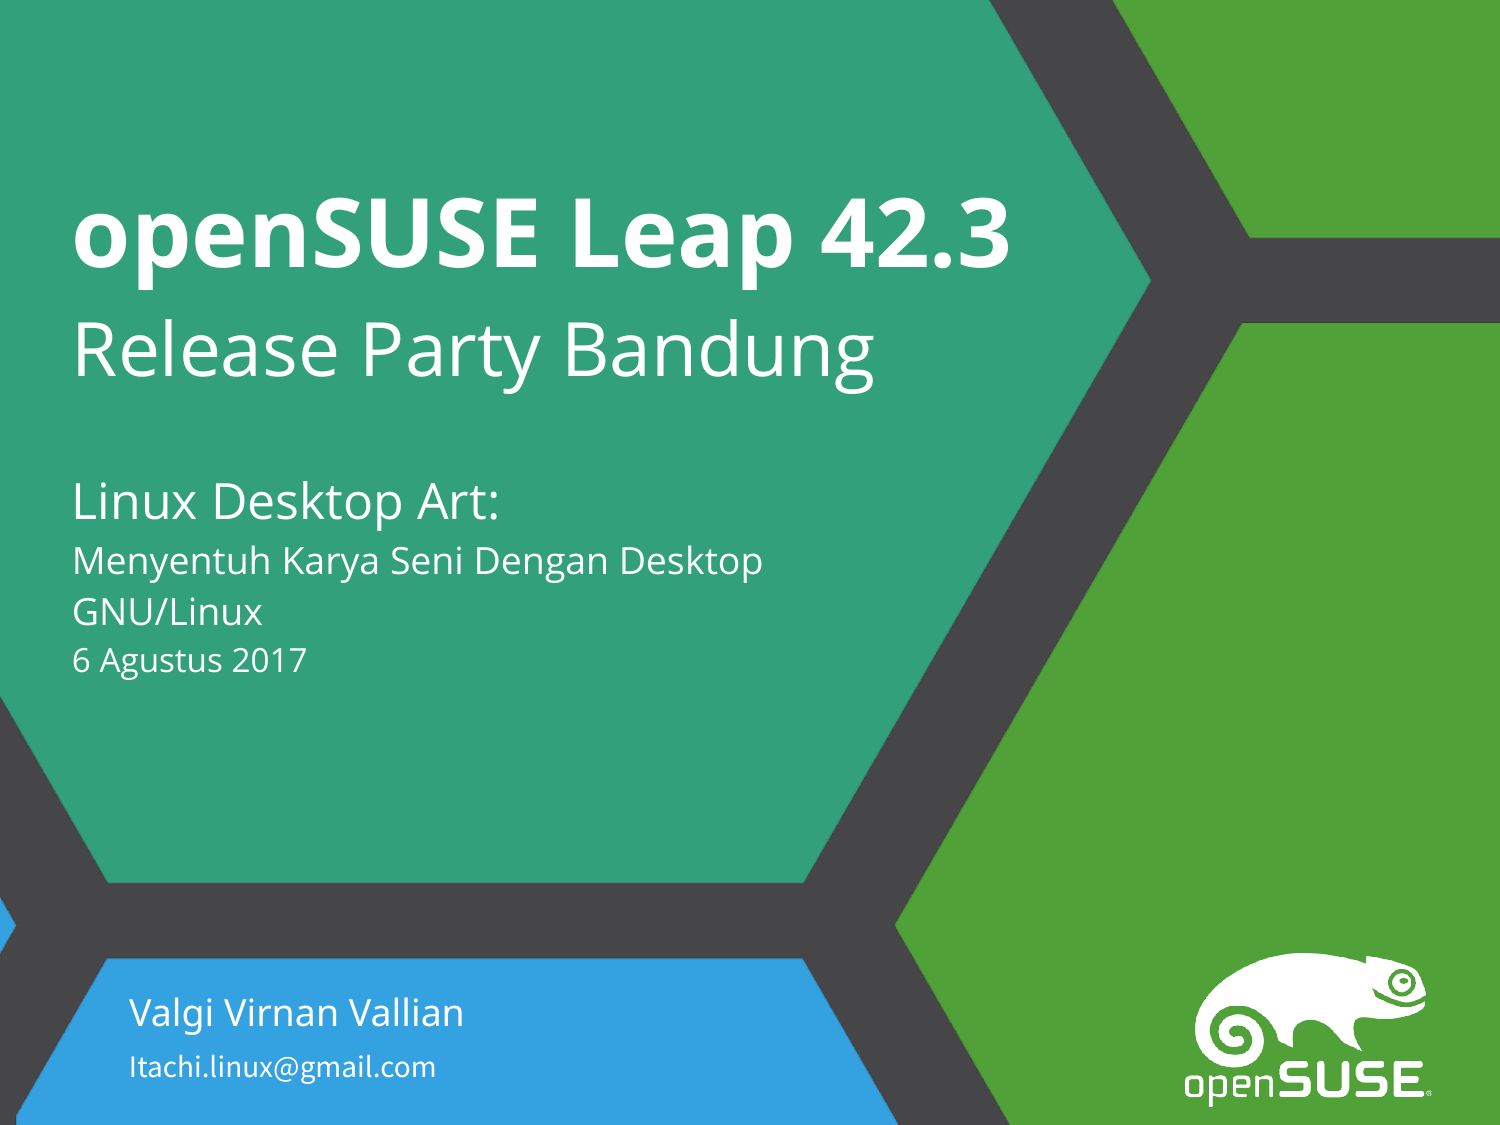

# openSUSE Leap 42.3 Release Party Bandung Linux Desktop Art: Menyentuh Karya Seni Dengan Desktop GNU/Linux 6 Agustus 2017
Valgi Virnan Vallian
Itachi.linux@gmail.com